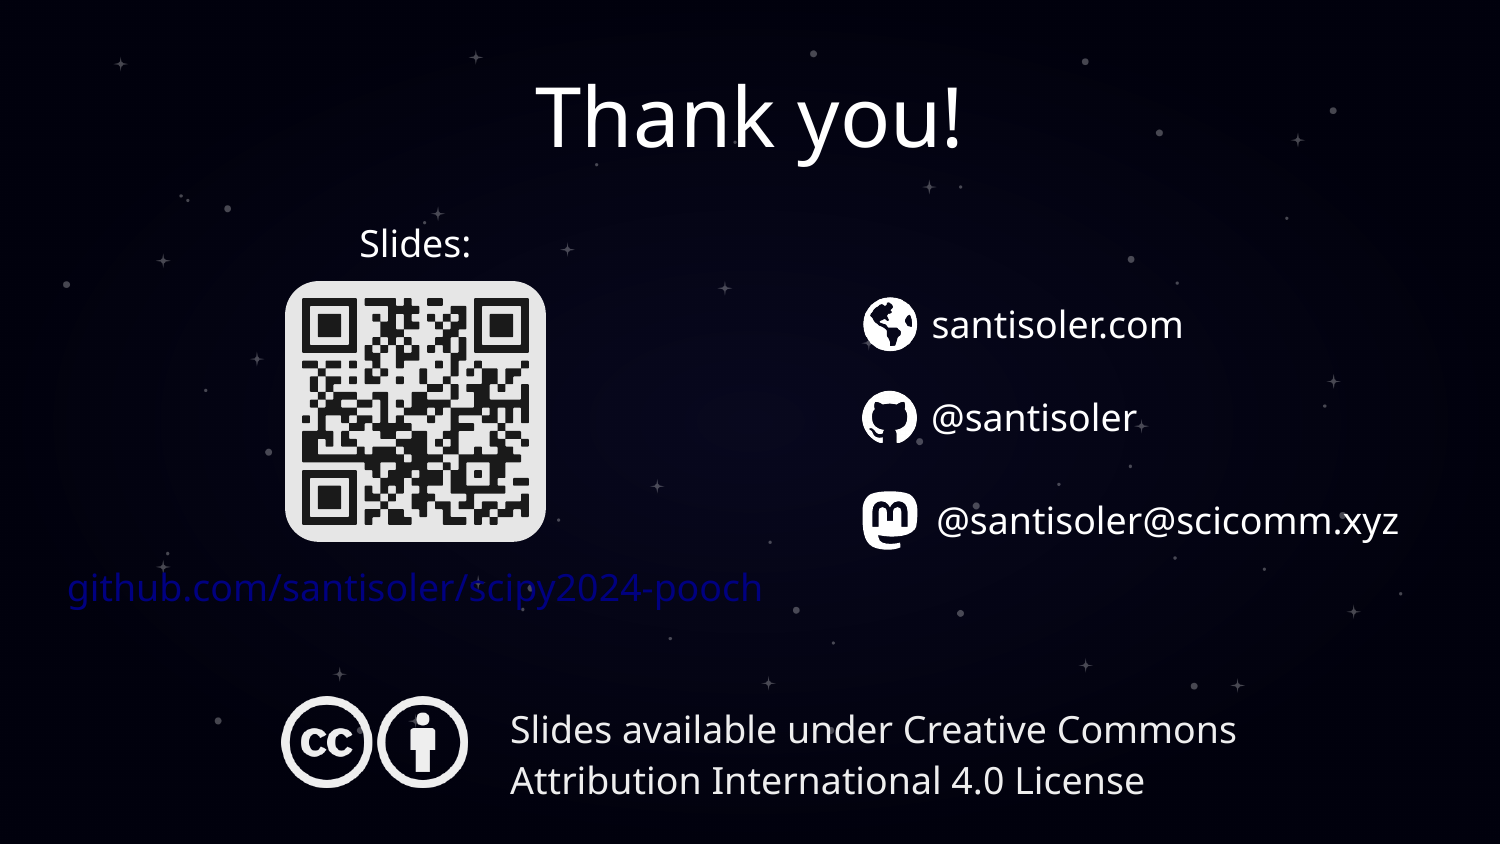

# Thank you!
Slides:
santisoler.com
@santisoler
@santisoler@scicomm.xyz
github.com/santisoler/scipy2024-pooch
Slides available under Creative Commons Attribution International 4.0 License